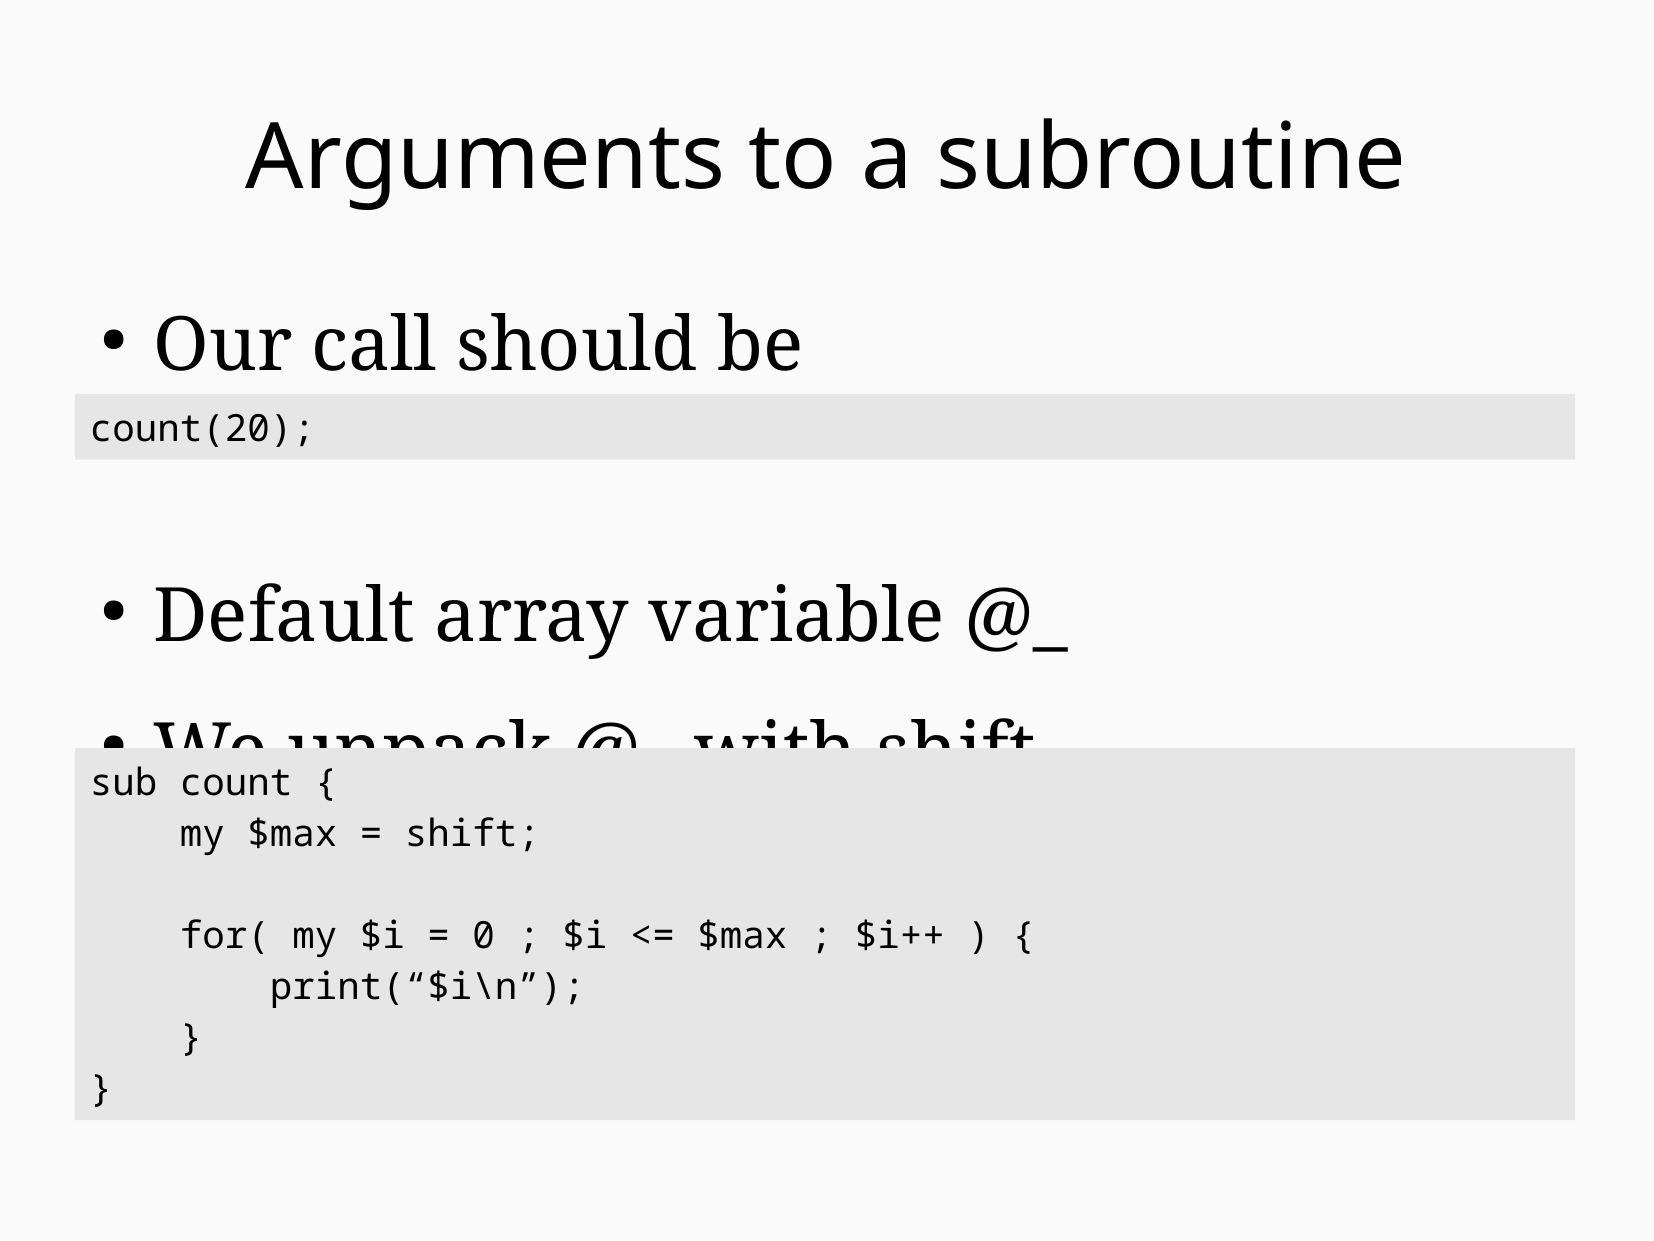

# Arguments to a subroutine
Our call should be
Default array variable @_
We unpack @_ with shift
count(20);
sub count {
 my $max = shift;
 for( my $i = 0 ; $i <= $max ; $i++ ) {
 print(“$i\n”);
 }
}